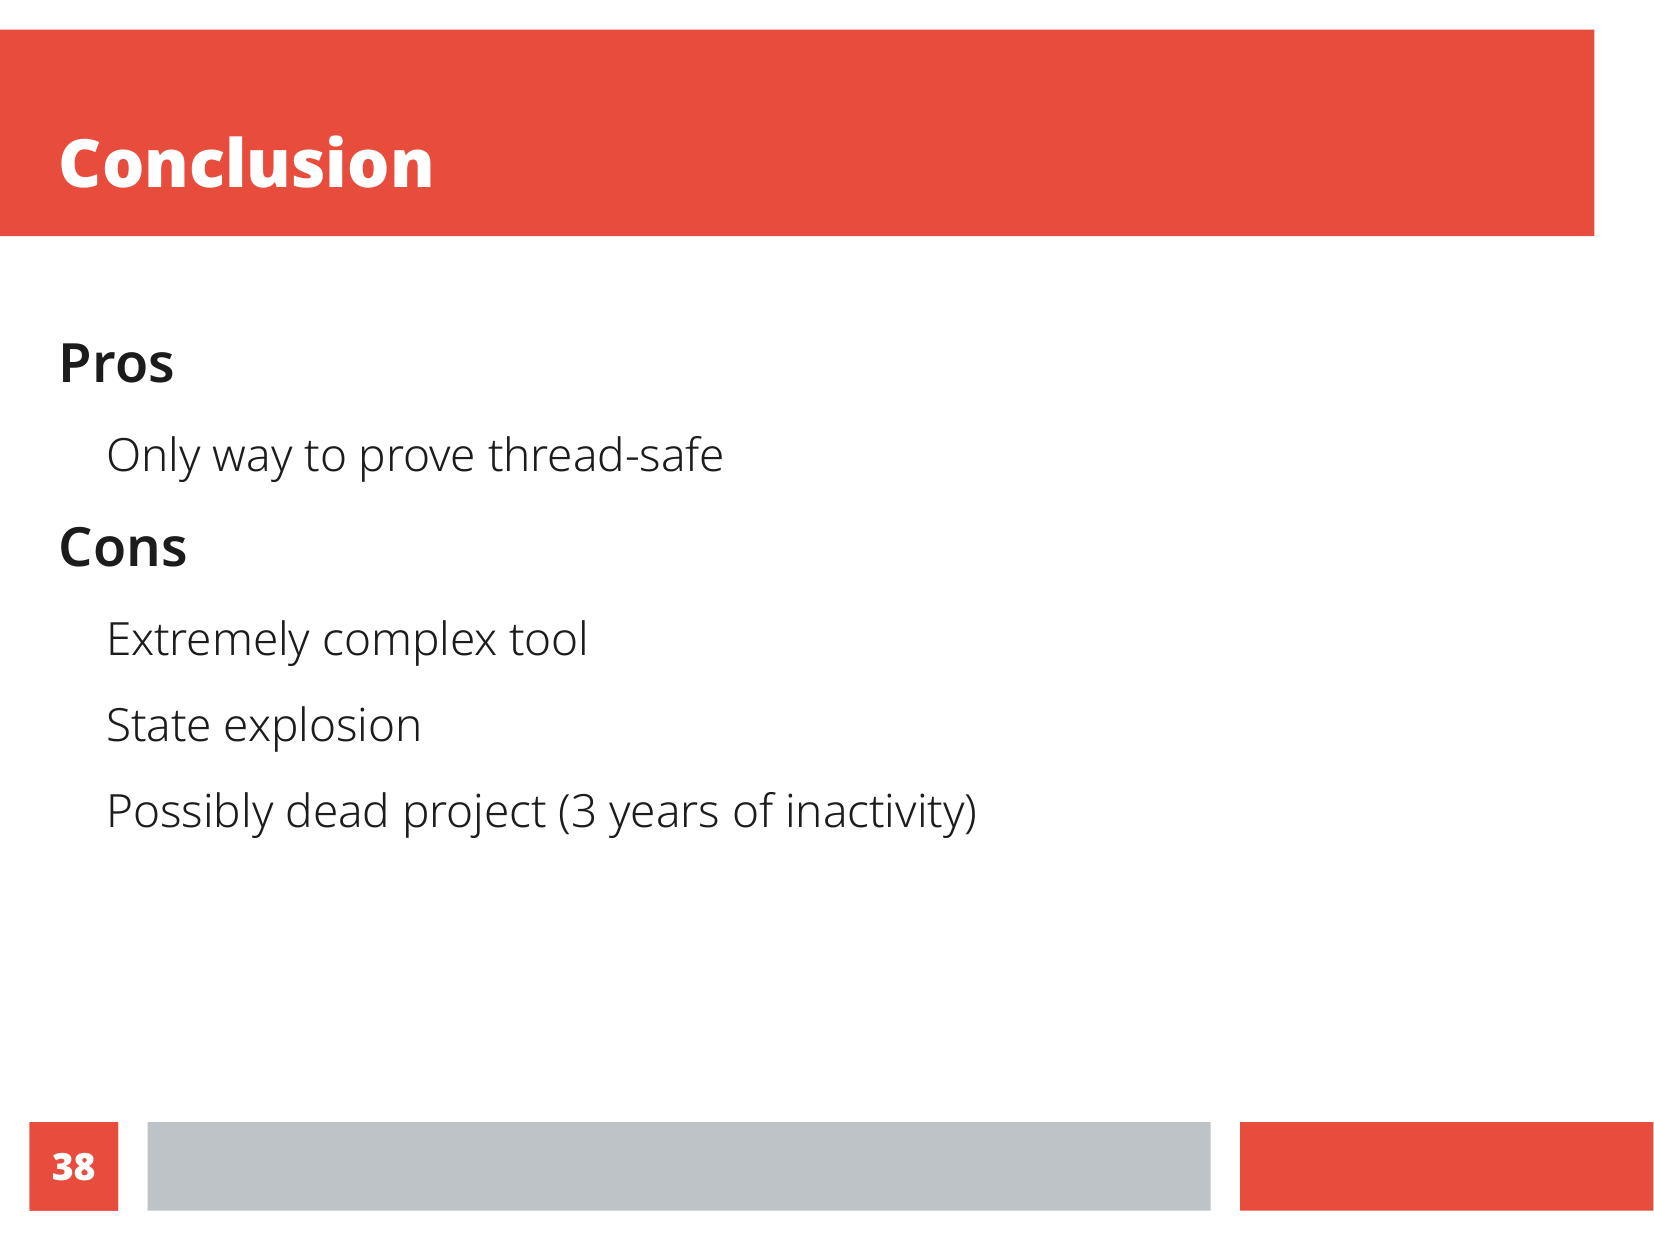

# Conclusion
Pros
Only way to prove thread-safe
Cons
Extremely complex tool
State explosion
Possibly dead project (3 years of inactivity)
38